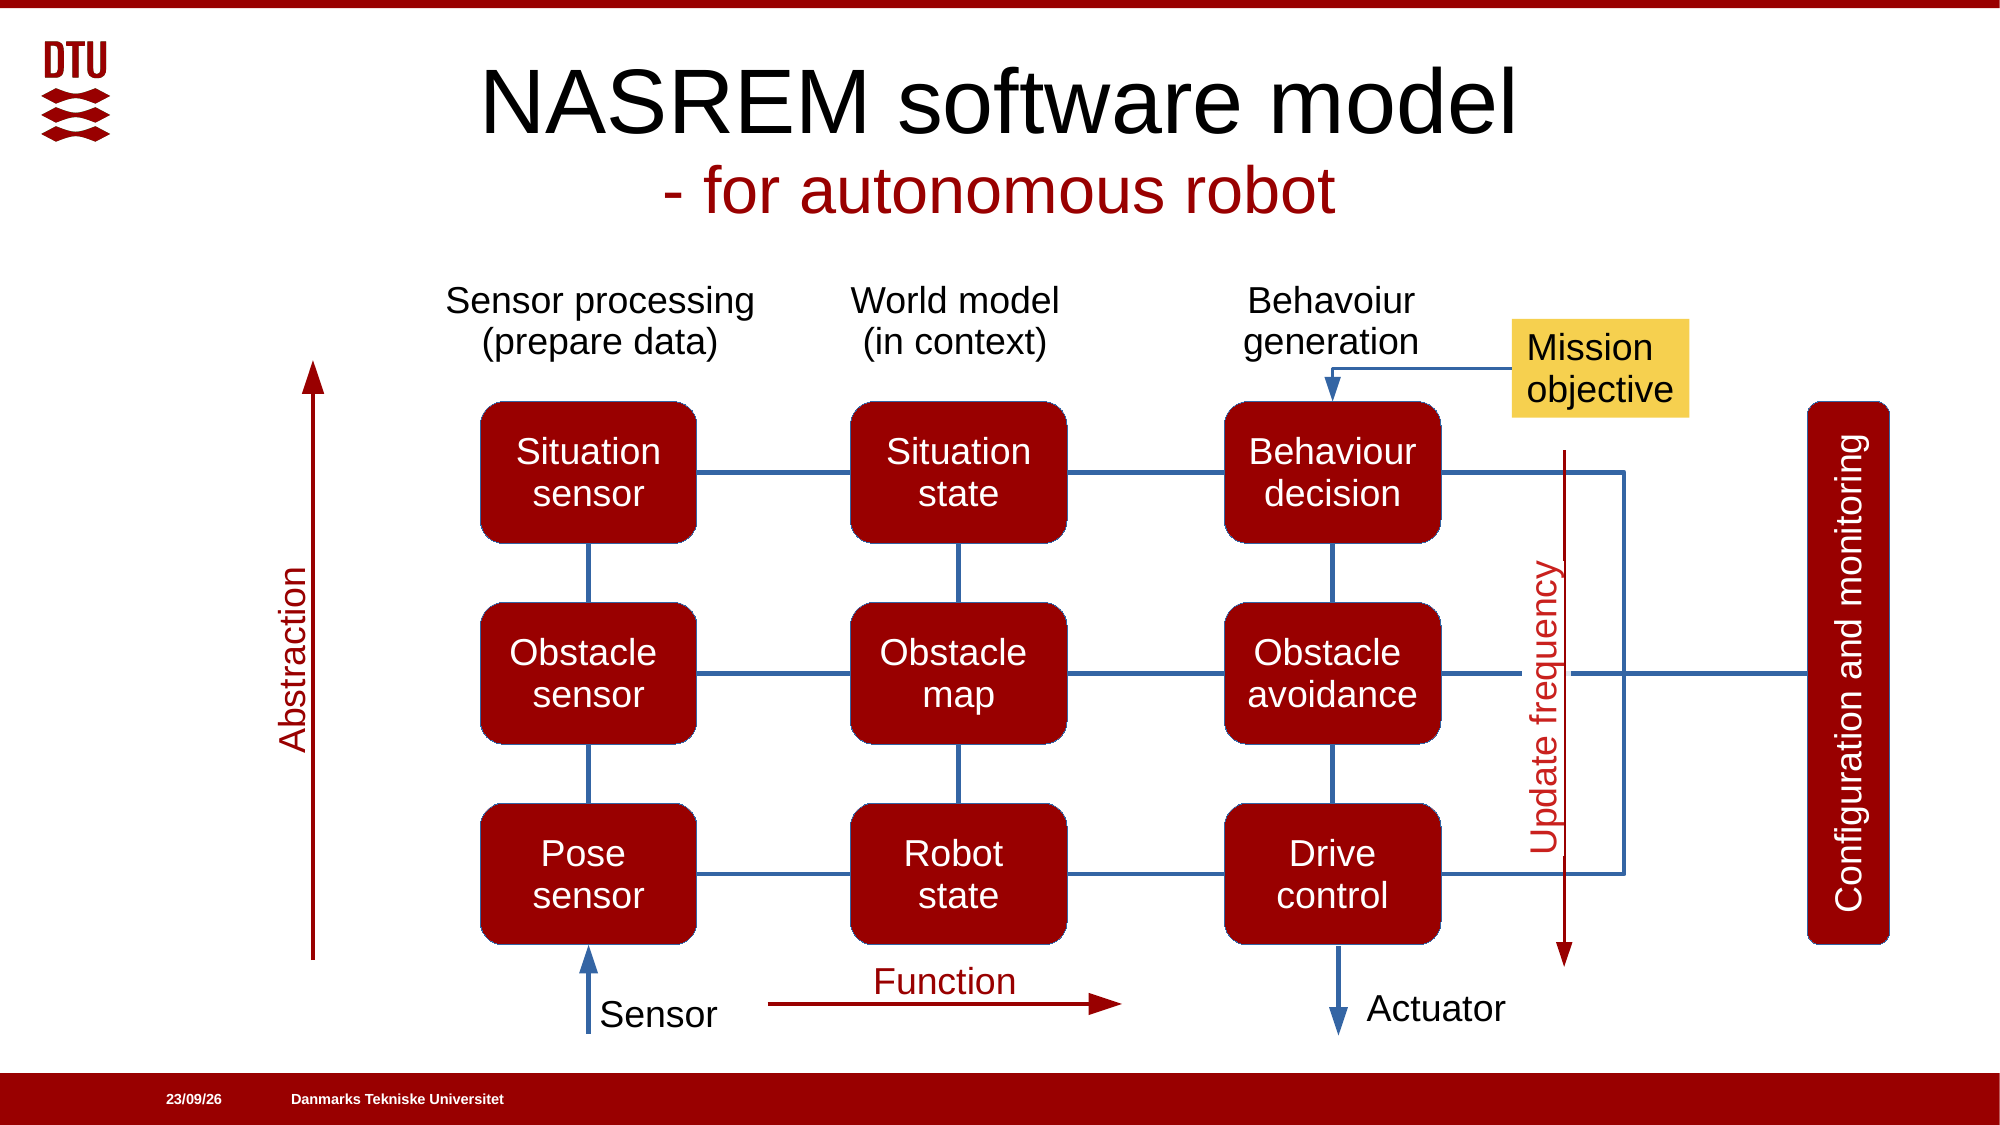

# NASREM software model - for autonomous robot
Sensor processing
(prepare data)
World model
(in context)
Behavoiur
generation
Mission
objective
Abstraction
Situation
sensor
Situation
state
Behaviour
decision
Update frequency
Obstacle
sensor
Obstacle
map
Obstacle
avoidance
Configuration and monitoring
Pose
sensor
Robot
state
Drive
control
Actuator
Sensor
Function